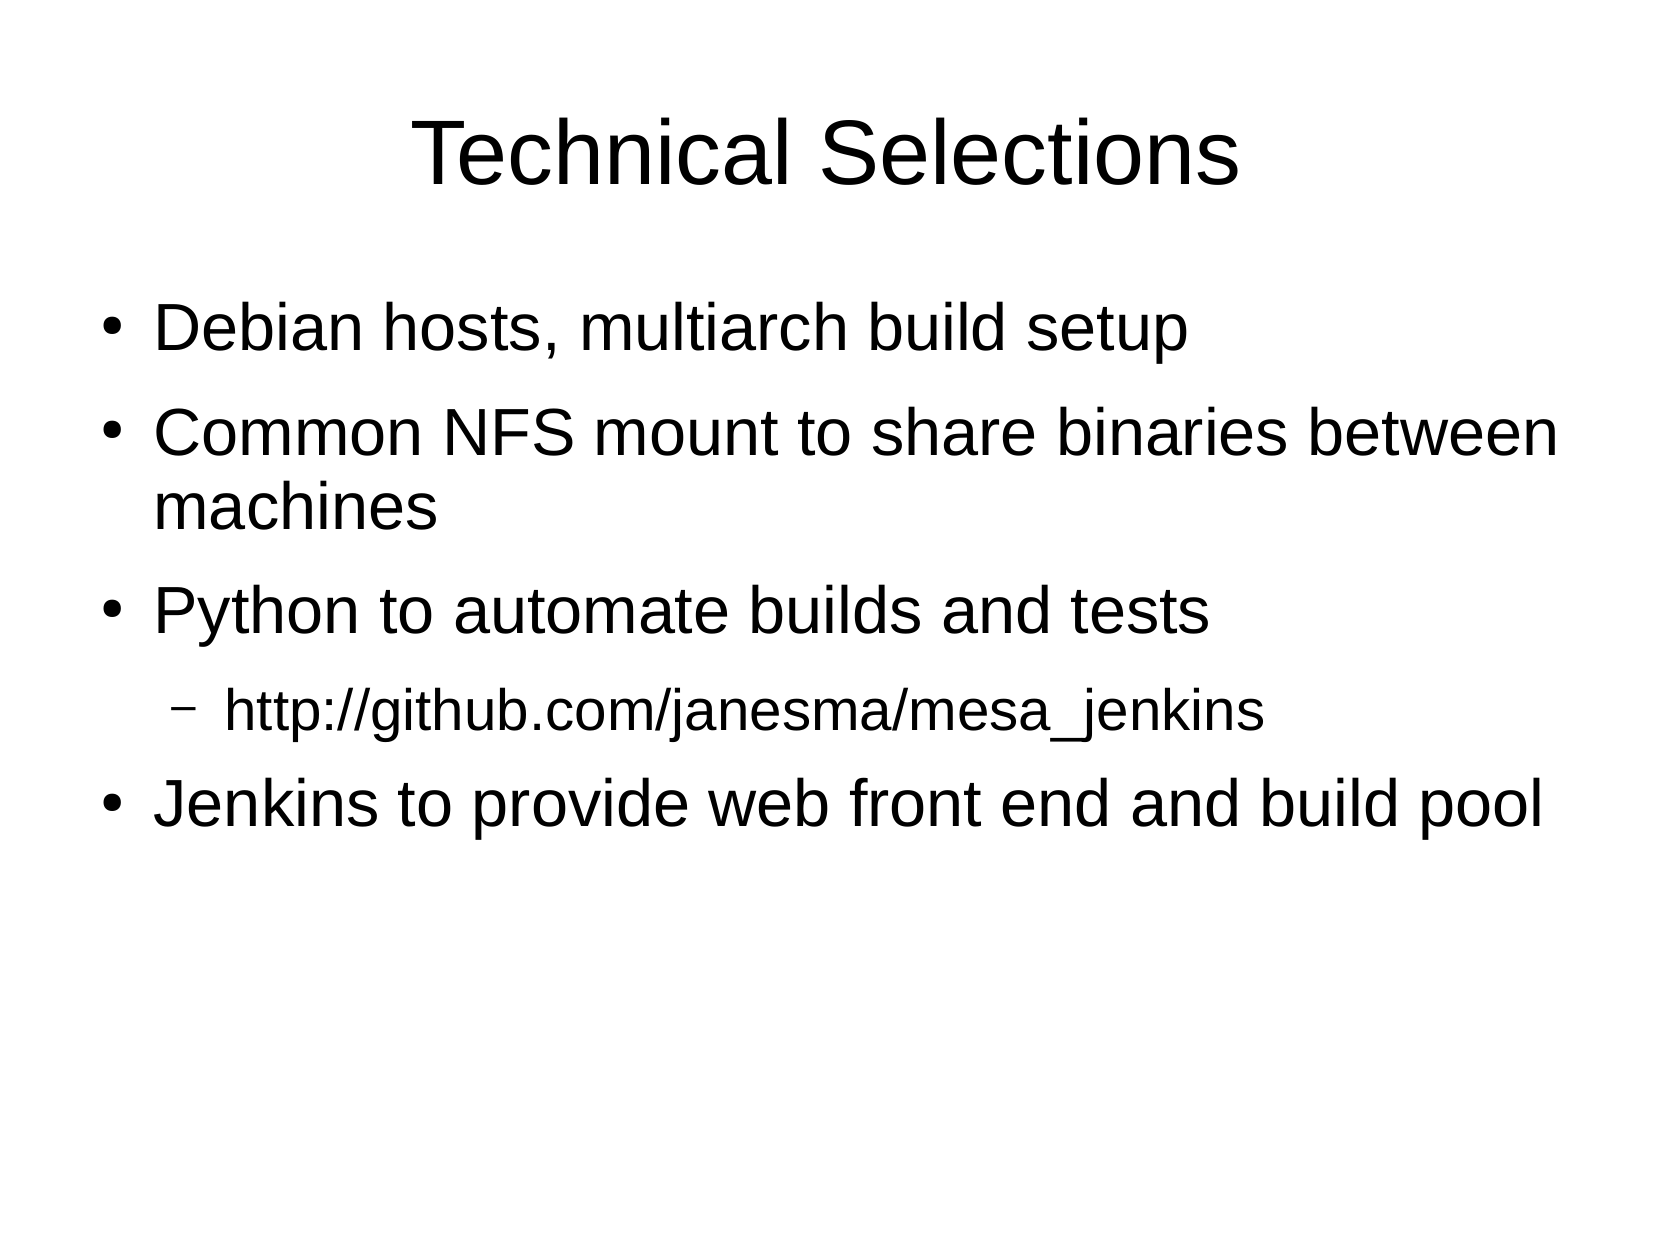

# Technical Selections
Debian hosts, multiarch build setup
Common NFS mount to share binaries between machines
Python to automate builds and tests
http://github.com/janesma/mesa_jenkins
Jenkins to provide web front end and build pool